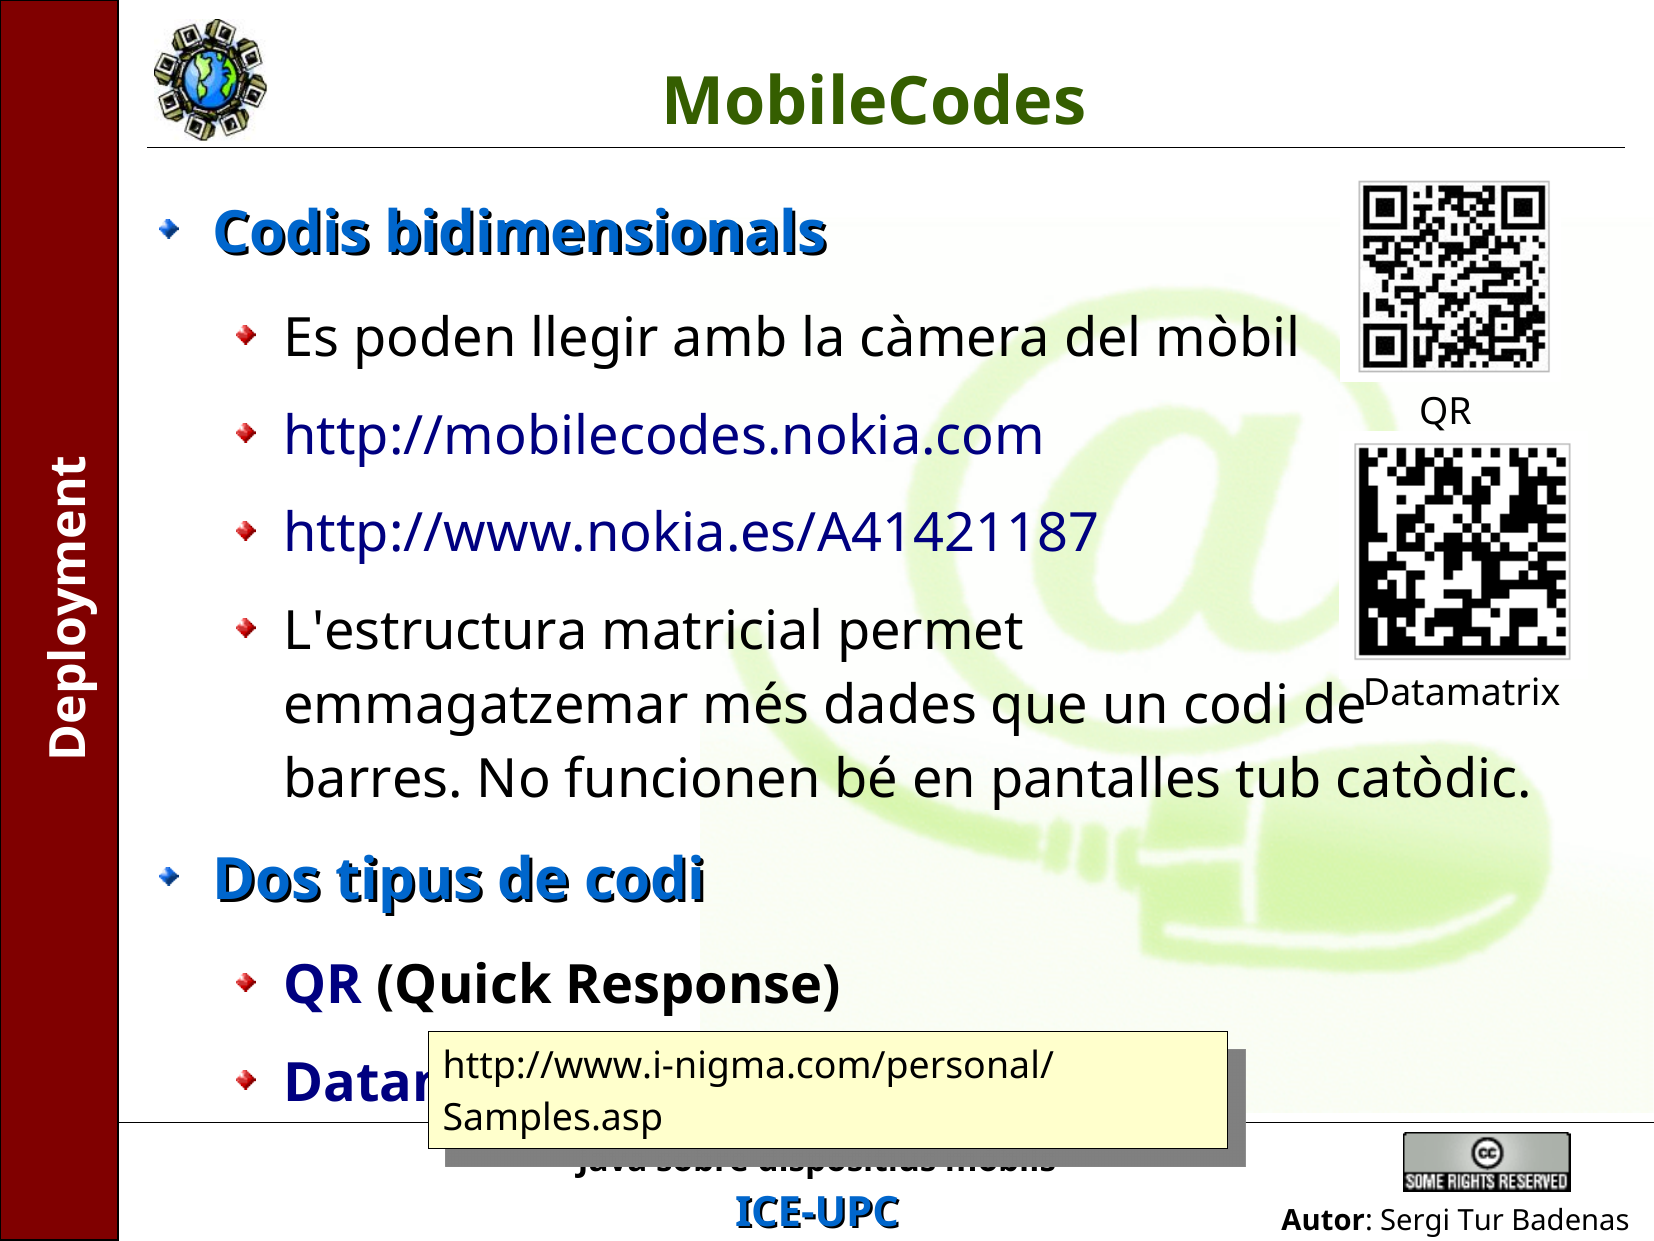

# MobileCodes
Codis bidimensionals
Es poden llegir amb la càmera del mòbil
http://mobilecodes.nokia.com
http://www.nokia.es/A41421187
L'estructura matricial permet emmagatzemar més dades que un codi de barres. No funcionen bé en pantalles tub catòdic.
Dos tipus de codi
QR (Quick Response)
Datamatrix
QR
Datamatrix
http://www.i-nigma.com/personal/Samples.asp